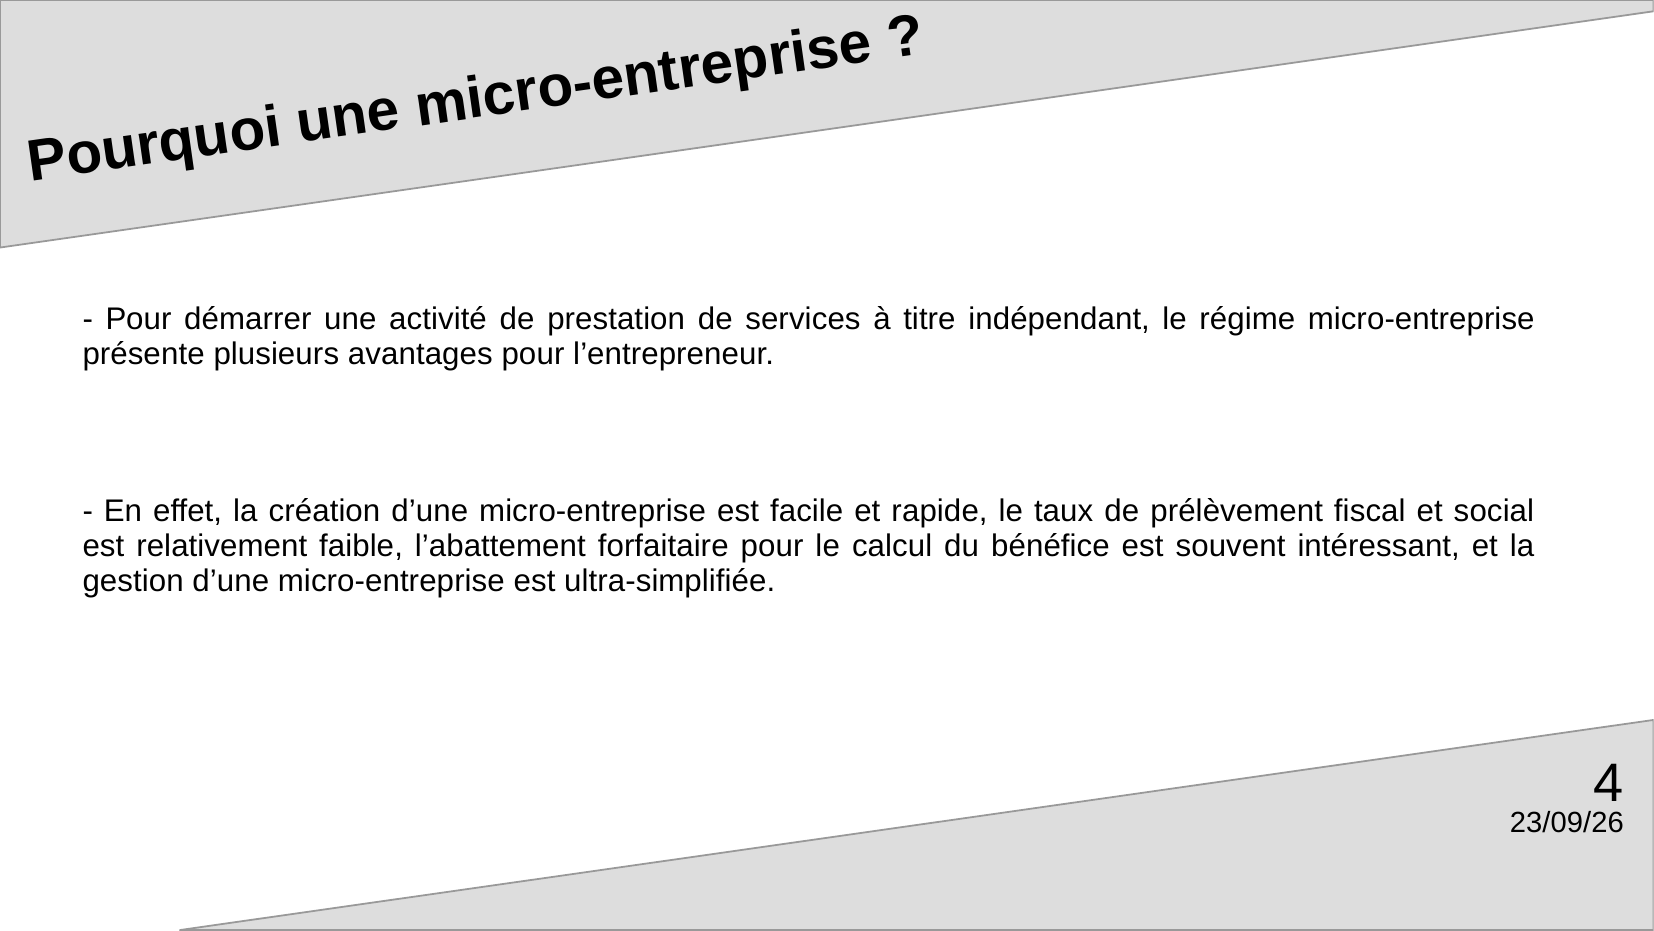

# Pourquoi une micro-entreprise ?
- Pour démarrer une activité de prestation de services à titre indépendant, le régime micro-entreprise présente plusieurs avantages pour l’entrepreneur.
- En effet, la création d’une micro-entreprise est facile et rapide, le taux de prélèvement fiscal et social est relativement faible, l’abattement forfaitaire pour le calcul du bénéfice est souvent intéressant, et la gestion d’une micro-entreprise est ultra-simplifiée.
4